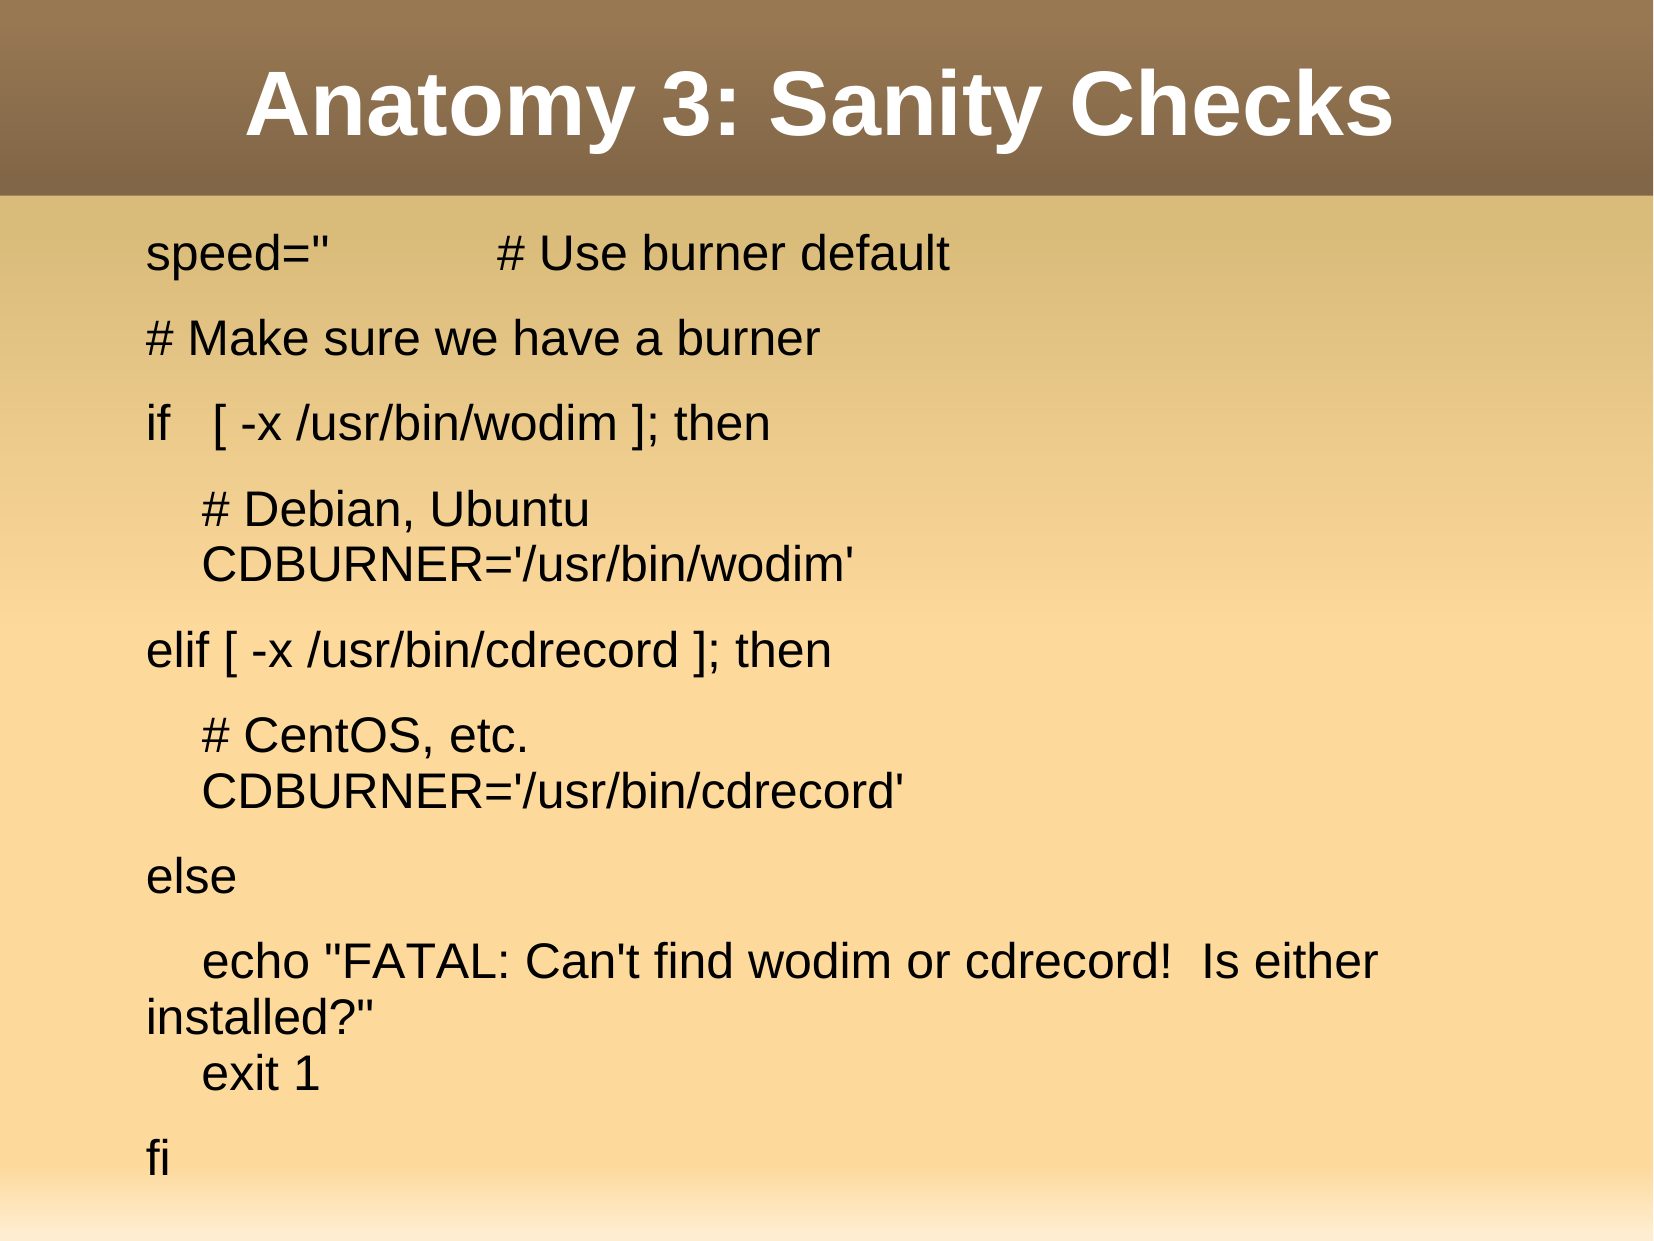

# Anatomy 3: Sanity Checks
speed='' # Use burner default
# Make sure we have a burner
if [ -x /usr/bin/wodim ]; then
 # Debian, Ubuntu
 CDBURNER='/usr/bin/wodim'
elif [ -x /usr/bin/cdrecord ]; then
 # CentOS, etc.
 CDBURNER='/usr/bin/cdrecord'
else
 echo "FATAL: Can't find wodim or cdrecord! Is either installed?"
 exit 1
fi